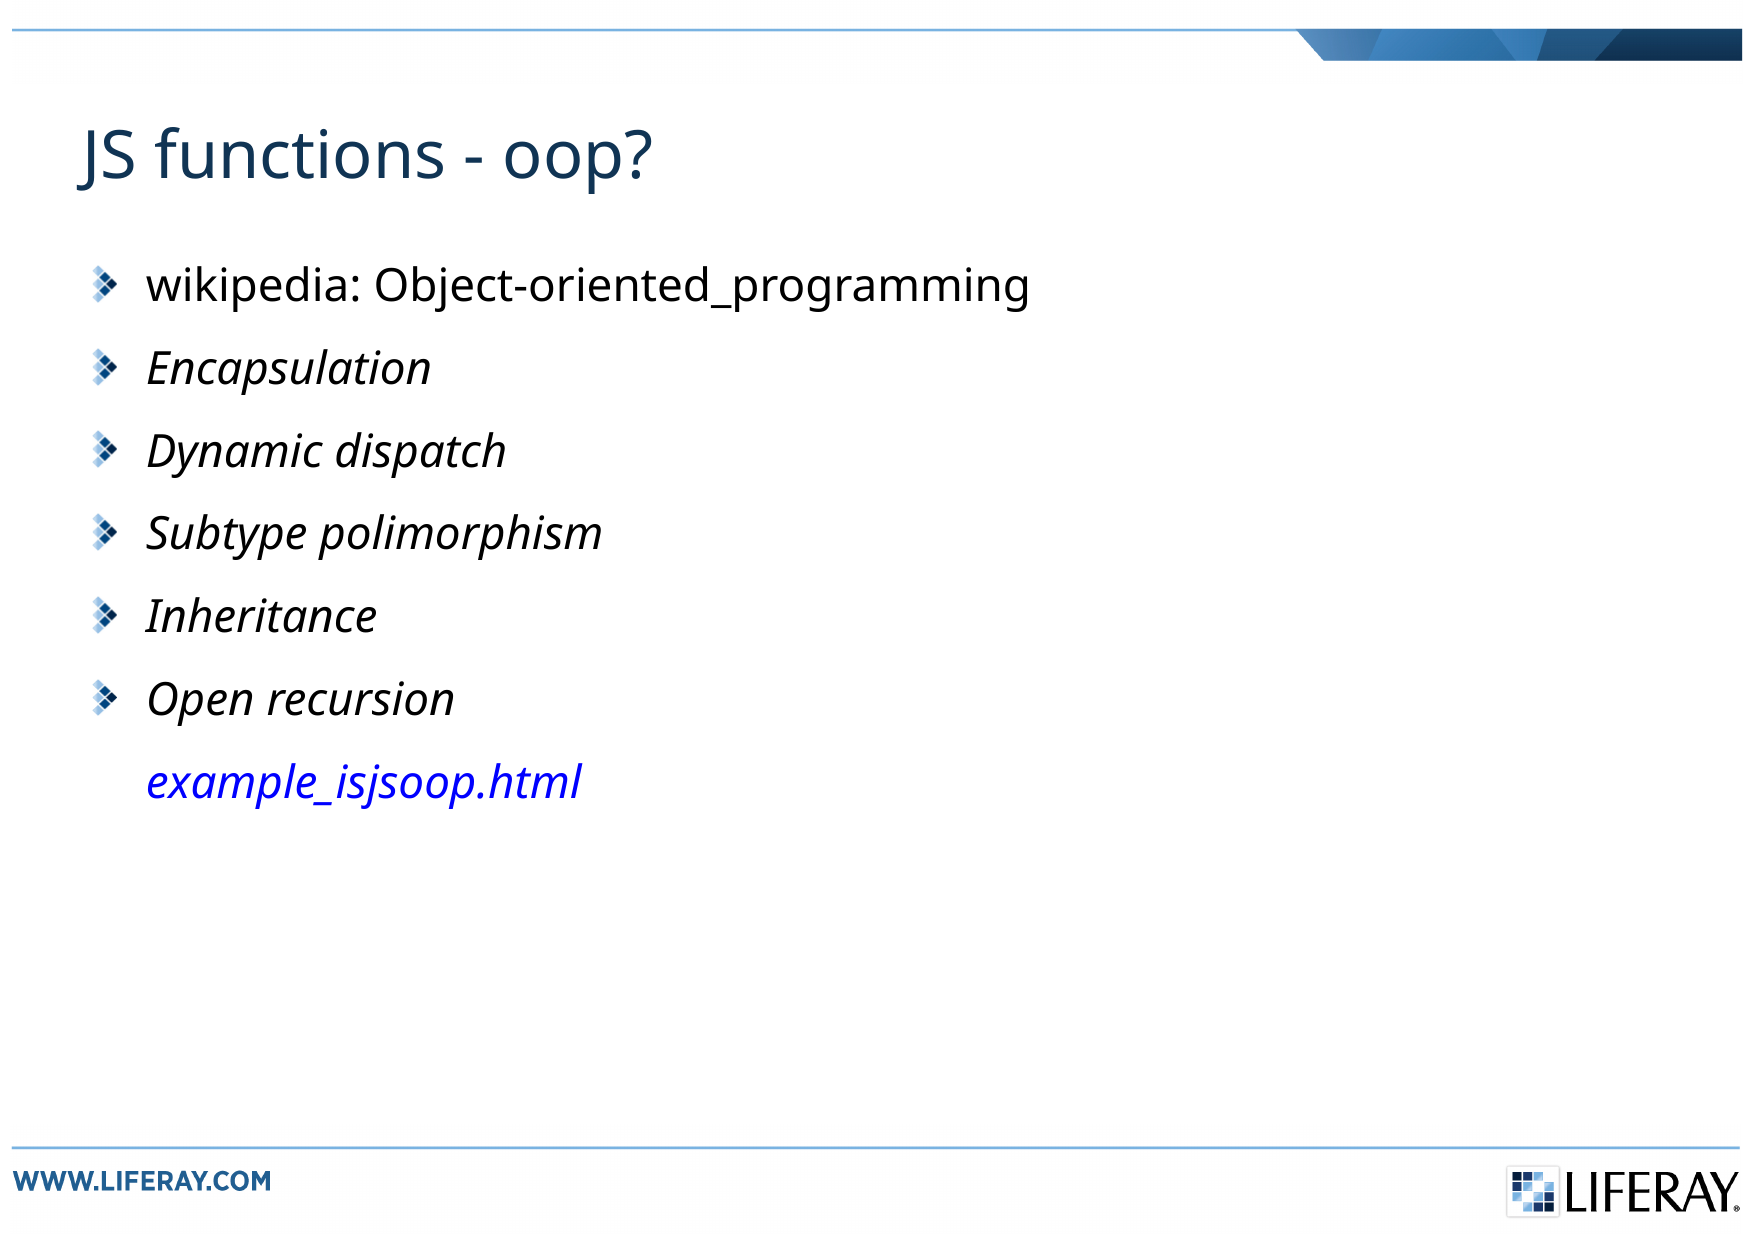

# JS functions - oop?
wikipedia: Object-oriented_programming
Encapsulation
Dynamic dispatch
Subtype polimorphism
Inheritance
Open recursion
example_isjsoop.html